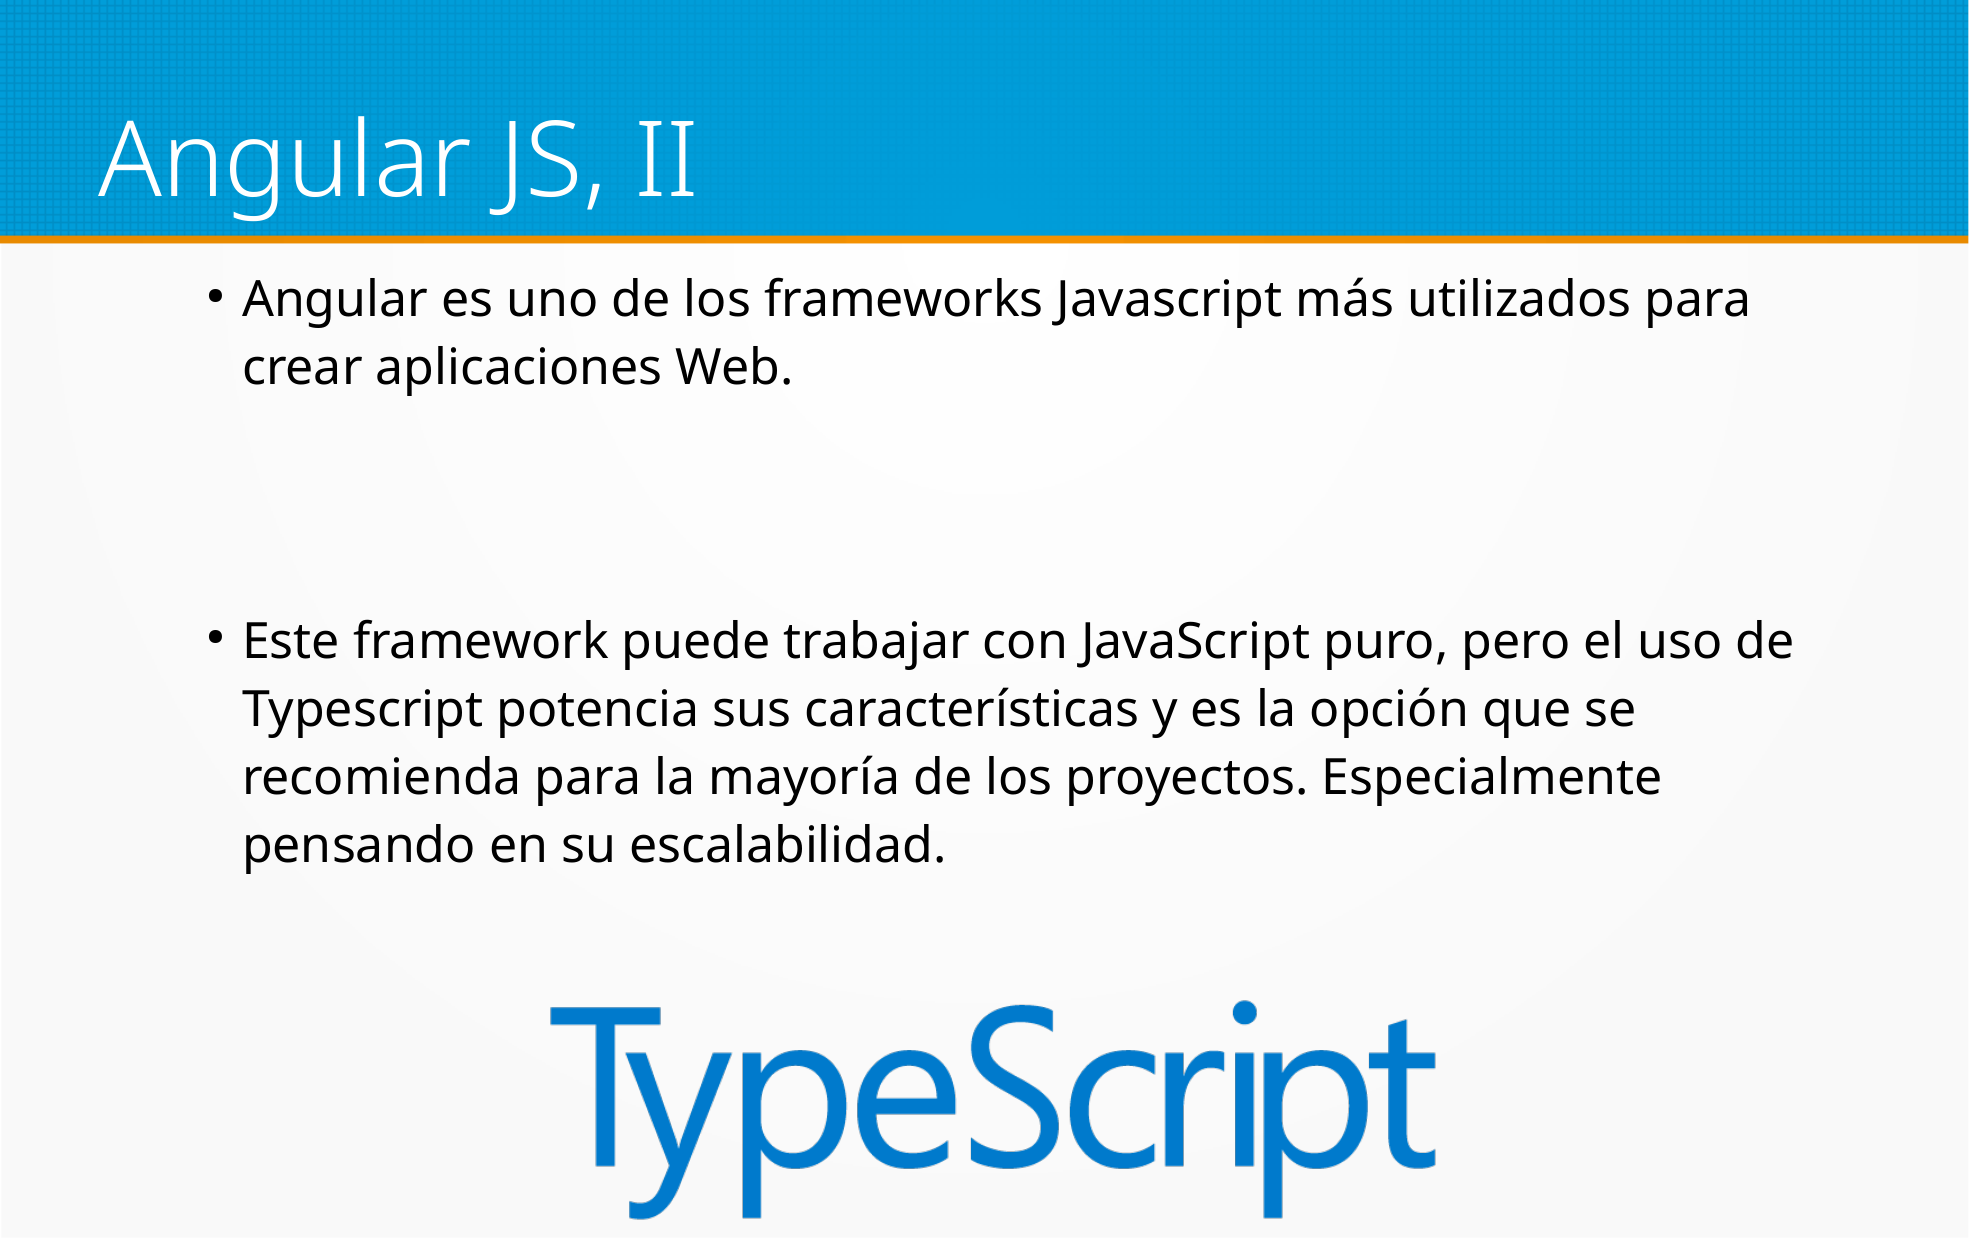

# Angular JS, II
Angular es uno de los frameworks Javascript más utilizados para crear aplicaciones Web.
Este framework puede trabajar con JavaScript puro, pero el uso de Typescript potencia sus características y es la opción que se recomienda para la mayoría de los proyectos. Especialmente pensando en su escalabilidad.